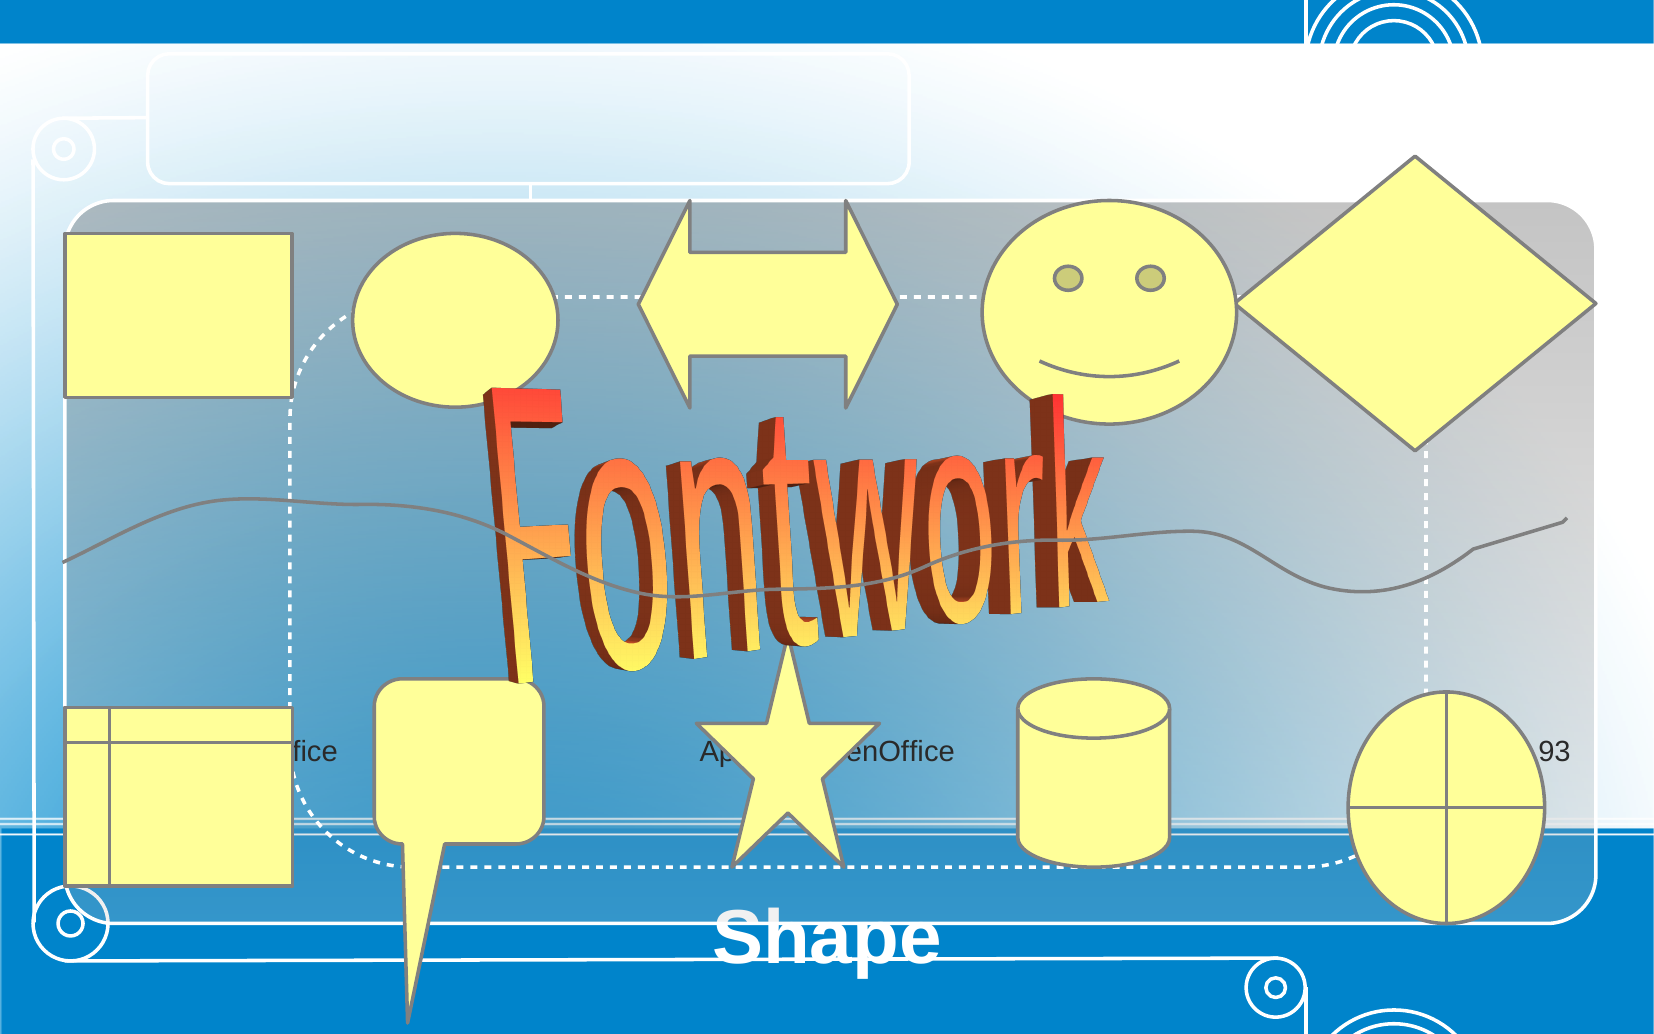

Fontwork
Apache OpenOffice
Apache OpenOffice
93
# Shape